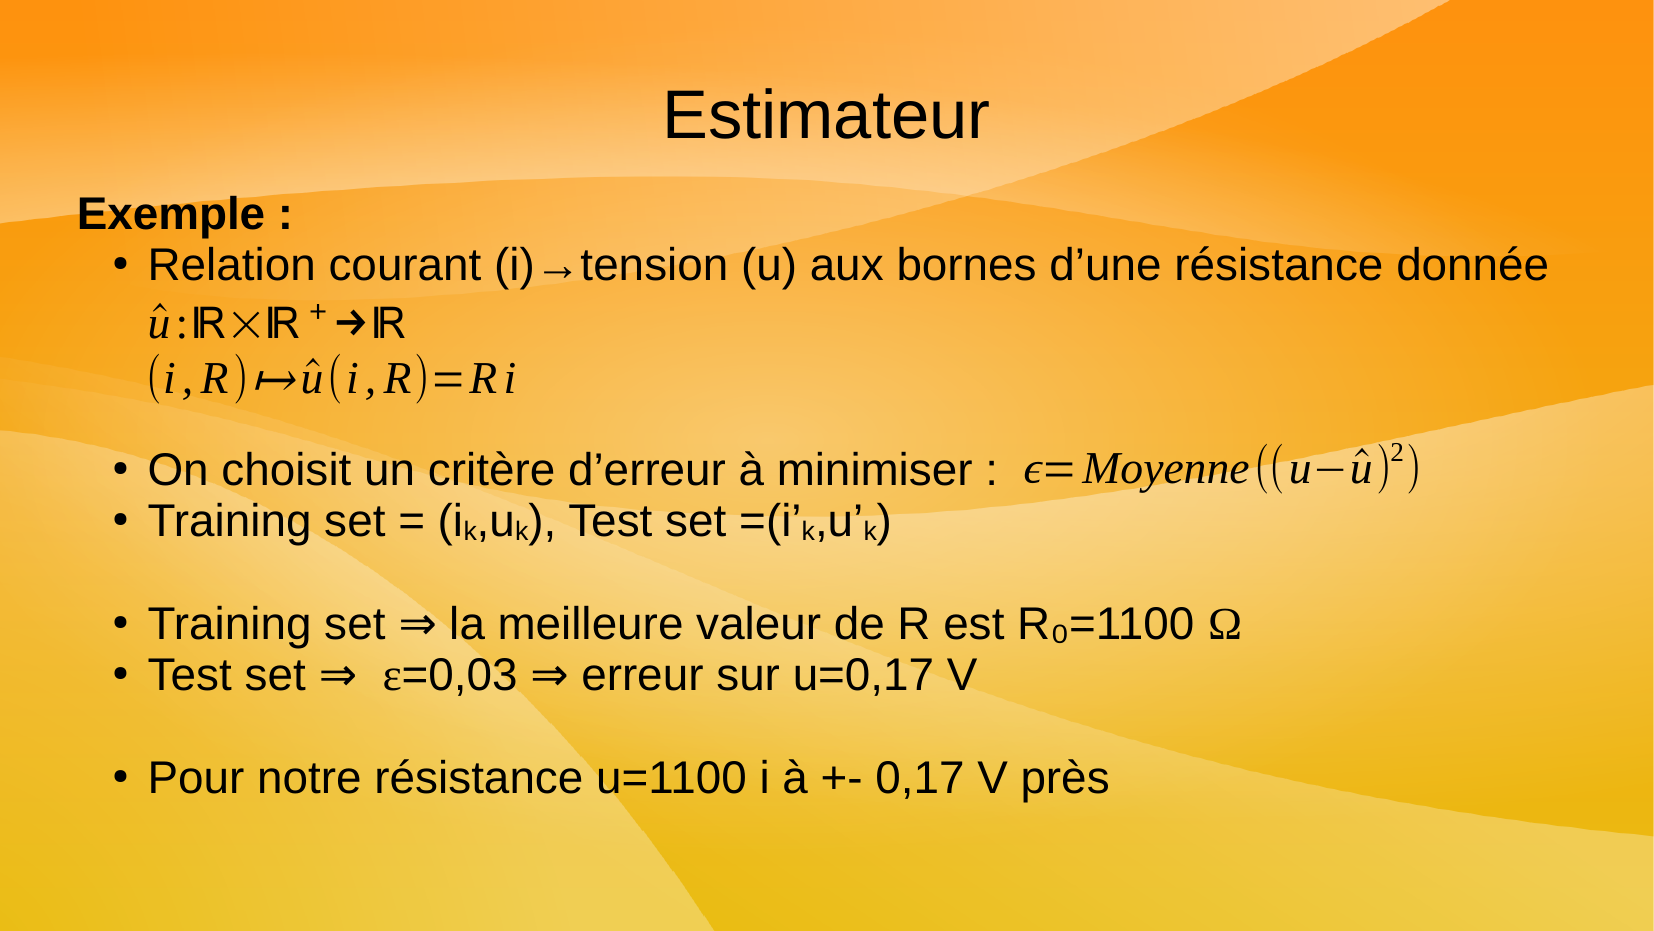

# Estimateur
Exemple :
Relation courant (i)→tension (u) aux bornes d’une résistance donnée
On choisit un critère d’erreur à minimiser :
Training set = (ik,uk), Test set =(i’k,u’k)
Training set ⇒ la meilleure valeur de R est R₀=1100 Ω
Test set ⇒ ε=0,03 ⇒ erreur sur u=0,17 V
Pour notre résistance u=1100 i à +- 0,17 V près